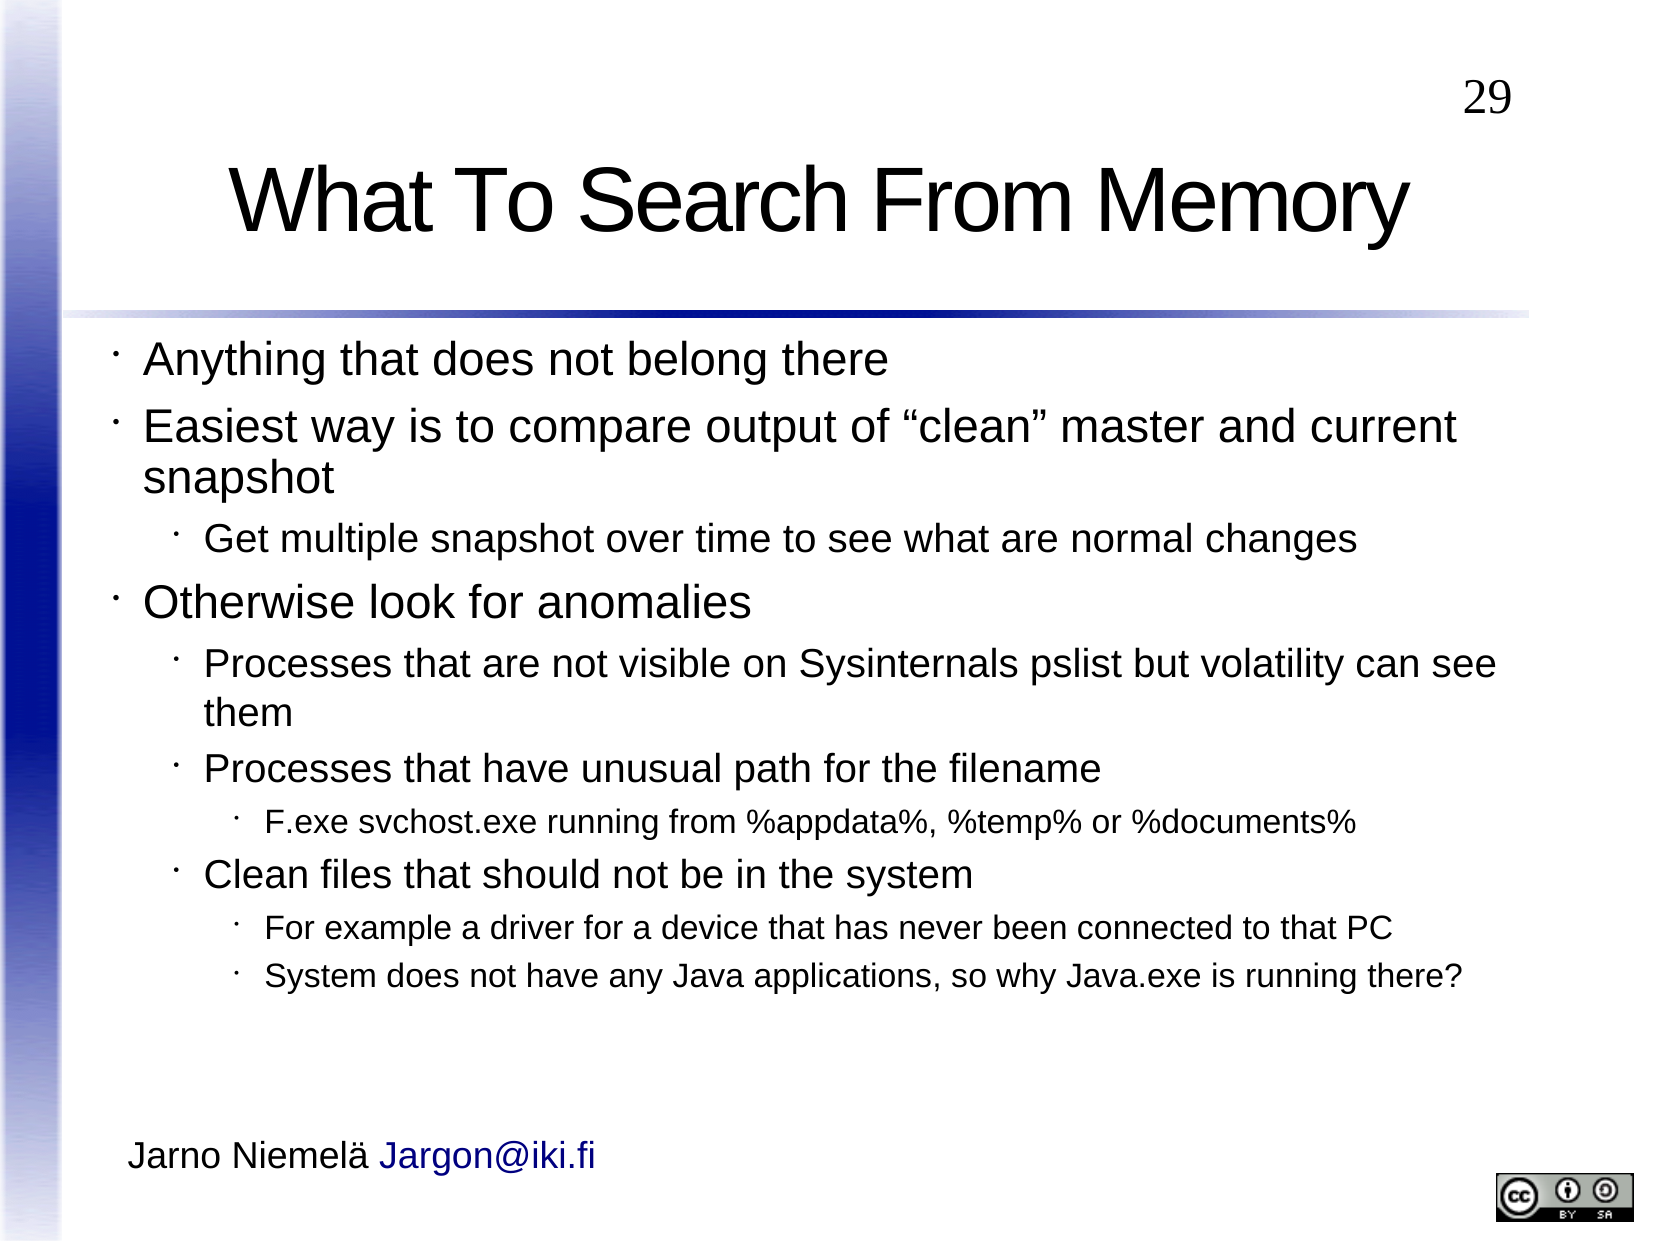

# What To Search From Memory
Anything that does not belong there
Easiest way is to compare output of “clean” master and current snapshot
Get multiple snapshot over time to see what are normal changes
Otherwise look for anomalies
Processes that are not visible on Sysinternals pslist but volatility can see them
Processes that have unusual path for the filename
F.exe svchost.exe running from %appdata%, %temp% or %documents%
Clean files that should not be in the system
For example a driver for a device that has never been connected to that PC
System does not have any Java applications, so why Java.exe is running there?